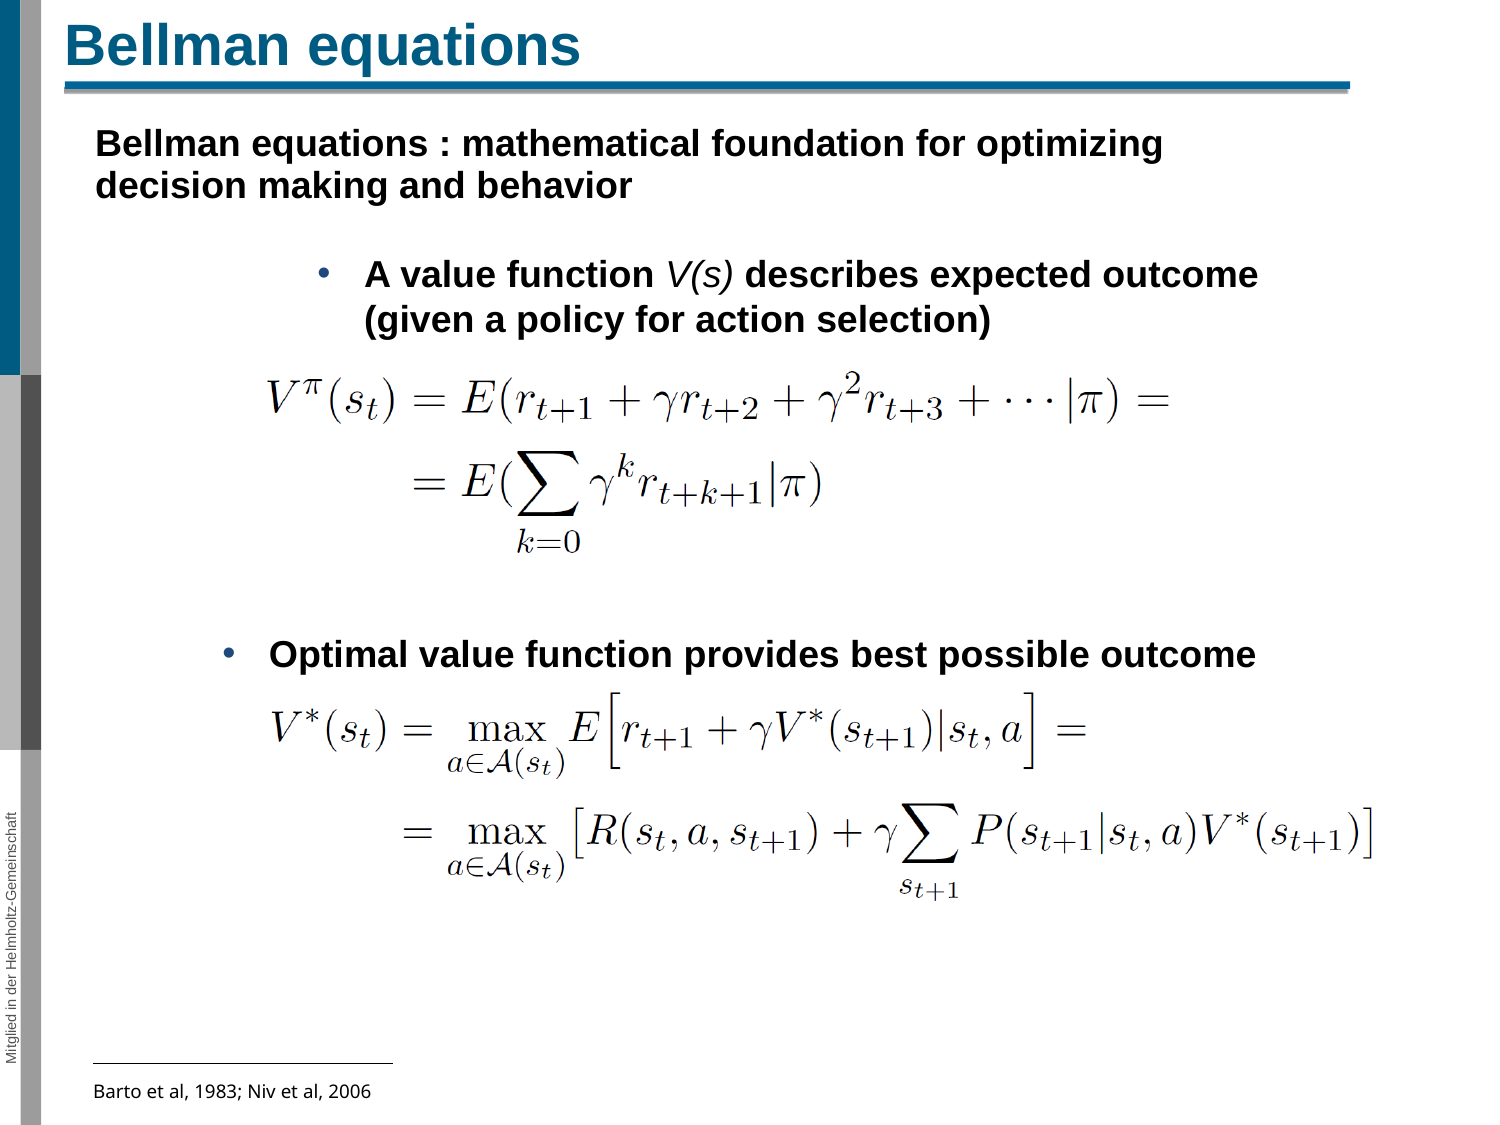

Bellman equations
Bellman equations : mathematical foundation for optimizing decision making and behavior
A value function V(s) describes expected outcome
(given a policy for action selection)
Optimal value function provides best possible outcome
Barto et al, 1983; Niv et al, 2006